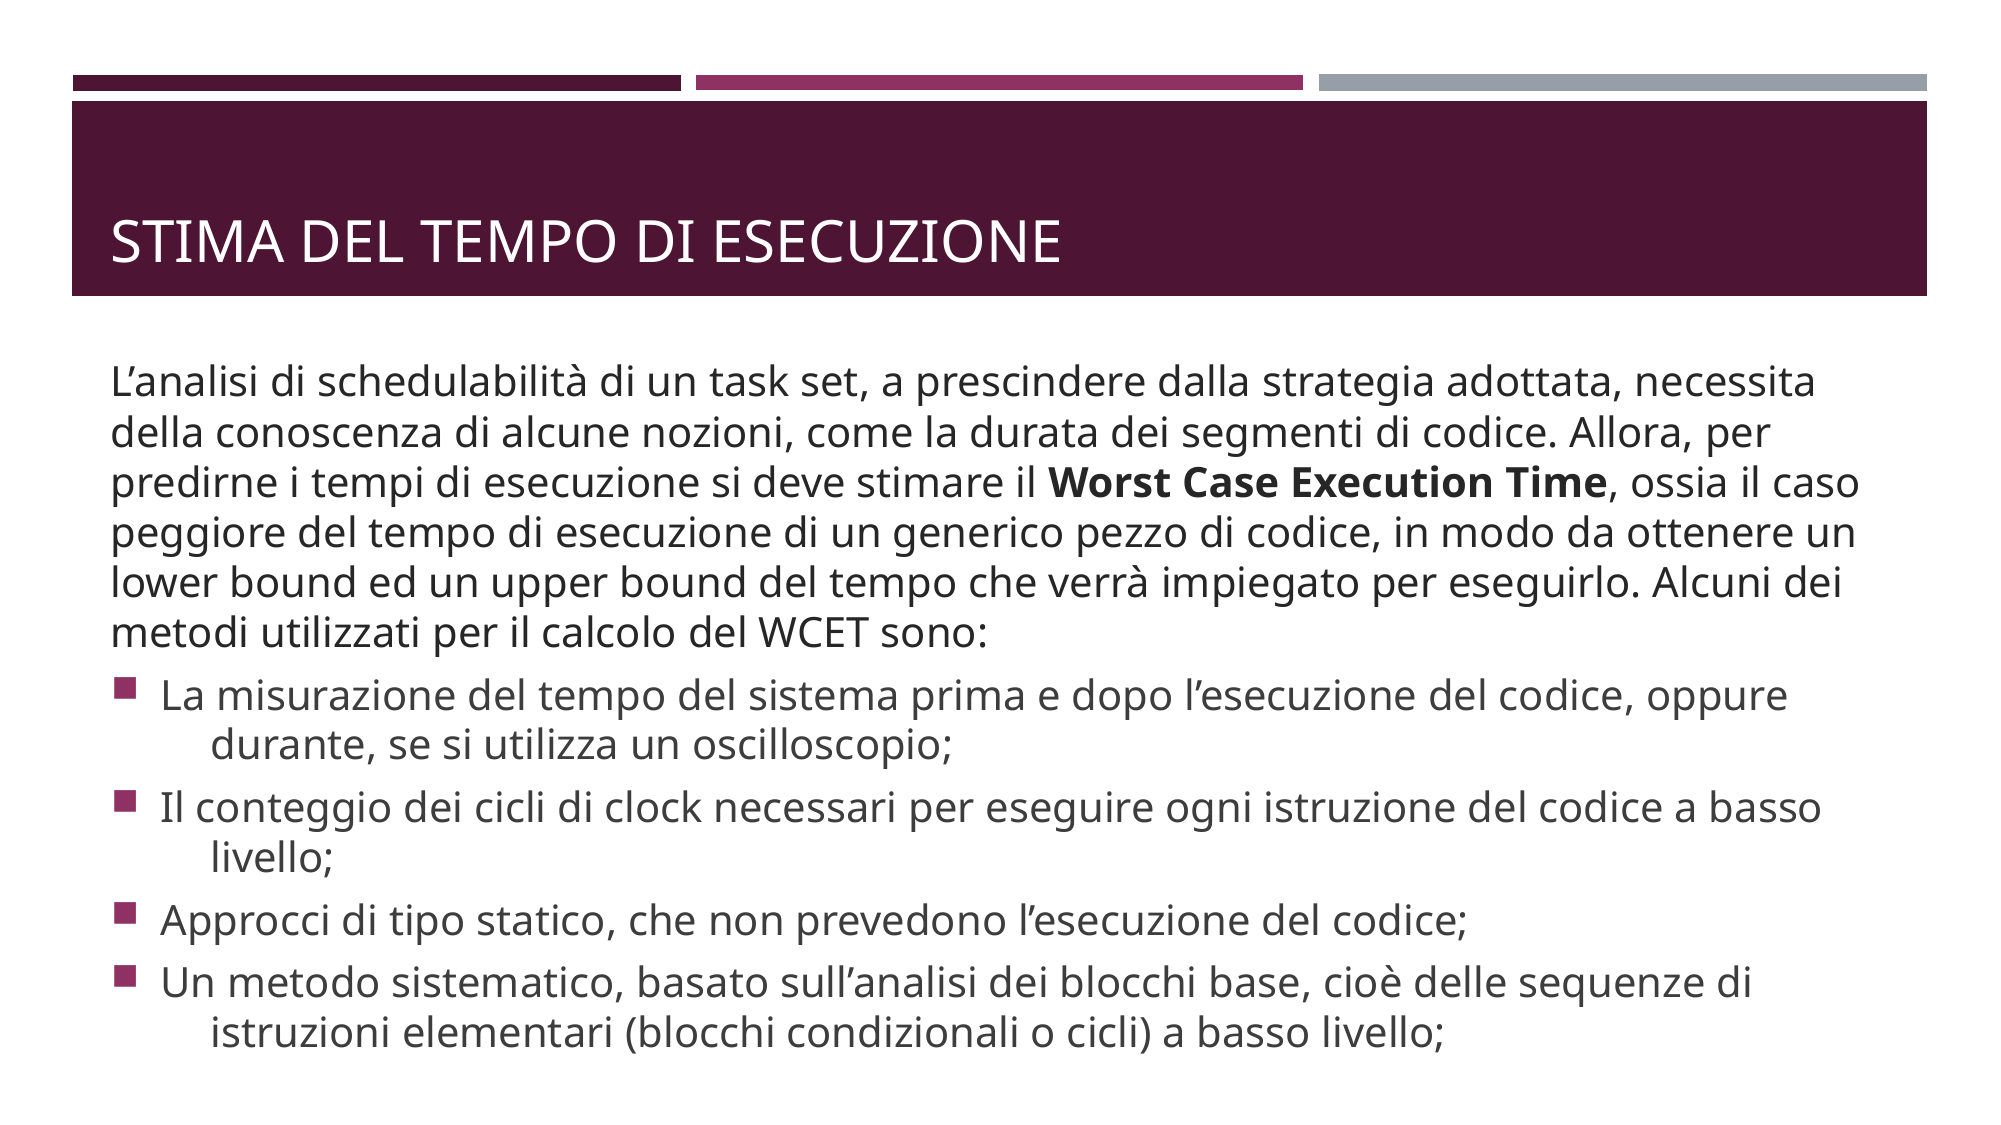

# Stima del tempo di esecuzione
L’analisi di schedulabilità di un task set, a prescindere dalla strategia adottata, necessita della conoscenza di alcune nozioni, come la durata dei segmenti di codice. Allora, per predirne i tempi di esecuzione si deve stimare il Worst Case Execution Time, ossia il caso peggiore del tempo di esecuzione di un generico pezzo di codice, in modo da ottenere un lower bound ed un upper bound del tempo che verrà impiegato per eseguirlo. Alcuni dei metodi utilizzati per il calcolo del WCET sono:
La misurazione del tempo del sistema prima e dopo l’esecuzione del codice, oppure durante, se si utilizza un oscilloscopio;
Il conteggio dei cicli di clock necessari per eseguire ogni istruzione del codice a basso livello;
Approcci di tipo statico, che non prevedono l’esecuzione del codice;
Un metodo sistematico, basato sull’analisi dei blocchi base, cioè delle sequenze di istruzioni elementari (blocchi condizionali o cicli) a basso livello;